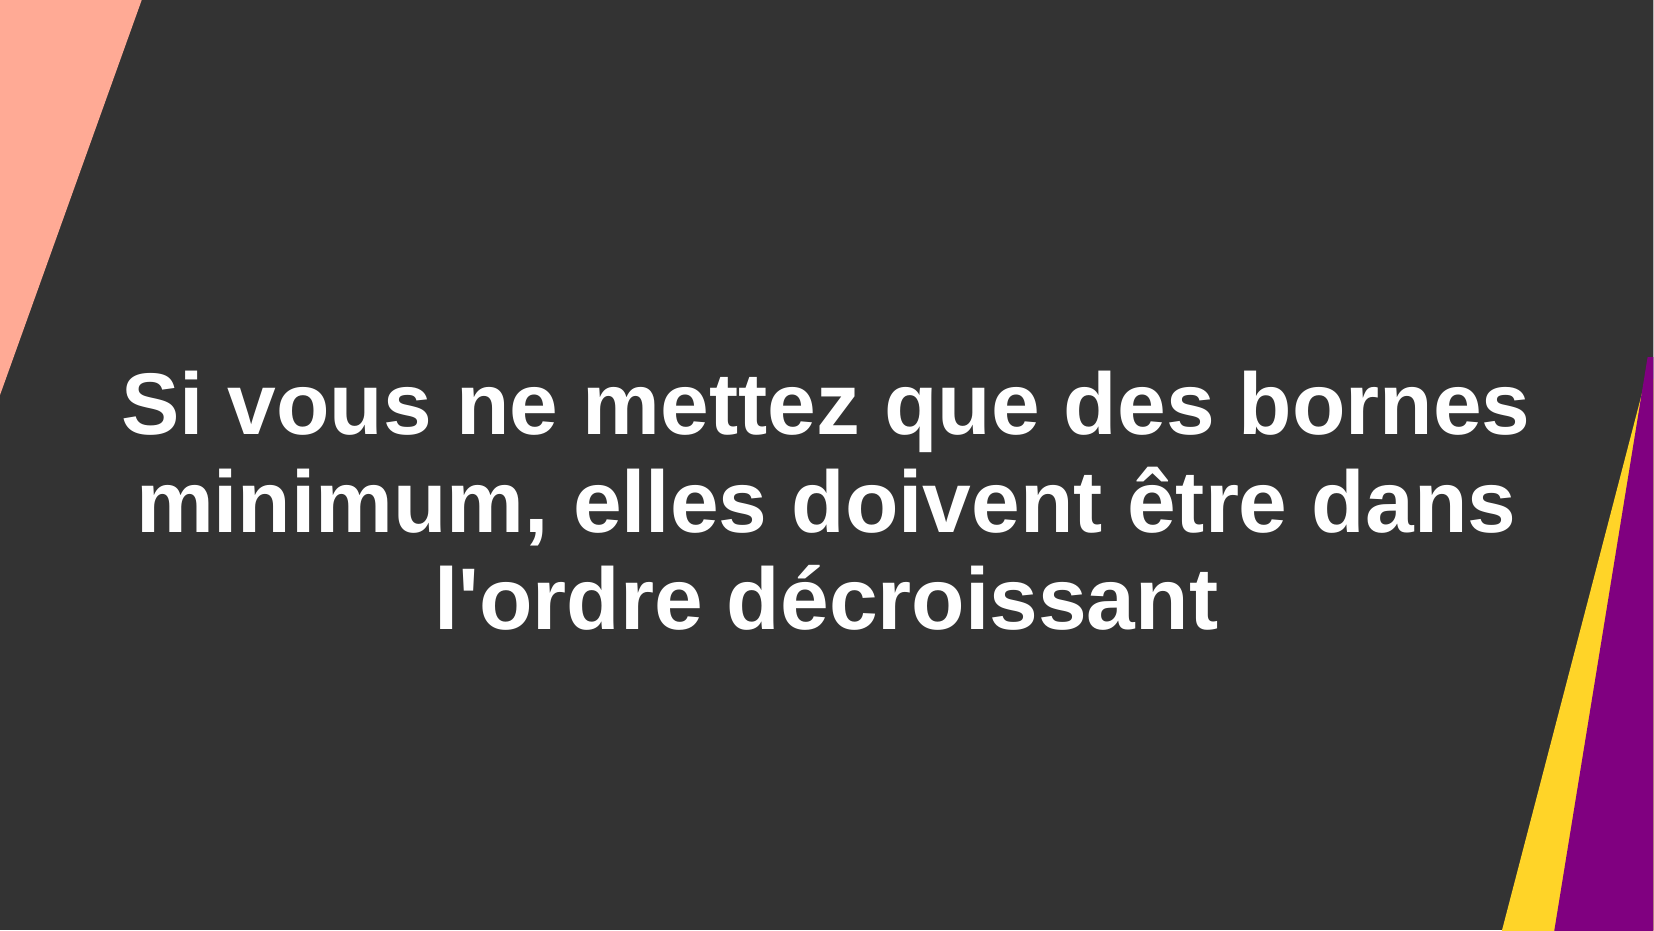

# Si vous ne mettez que des bornes minimum, elles doivent être dans l'ordre décroissant